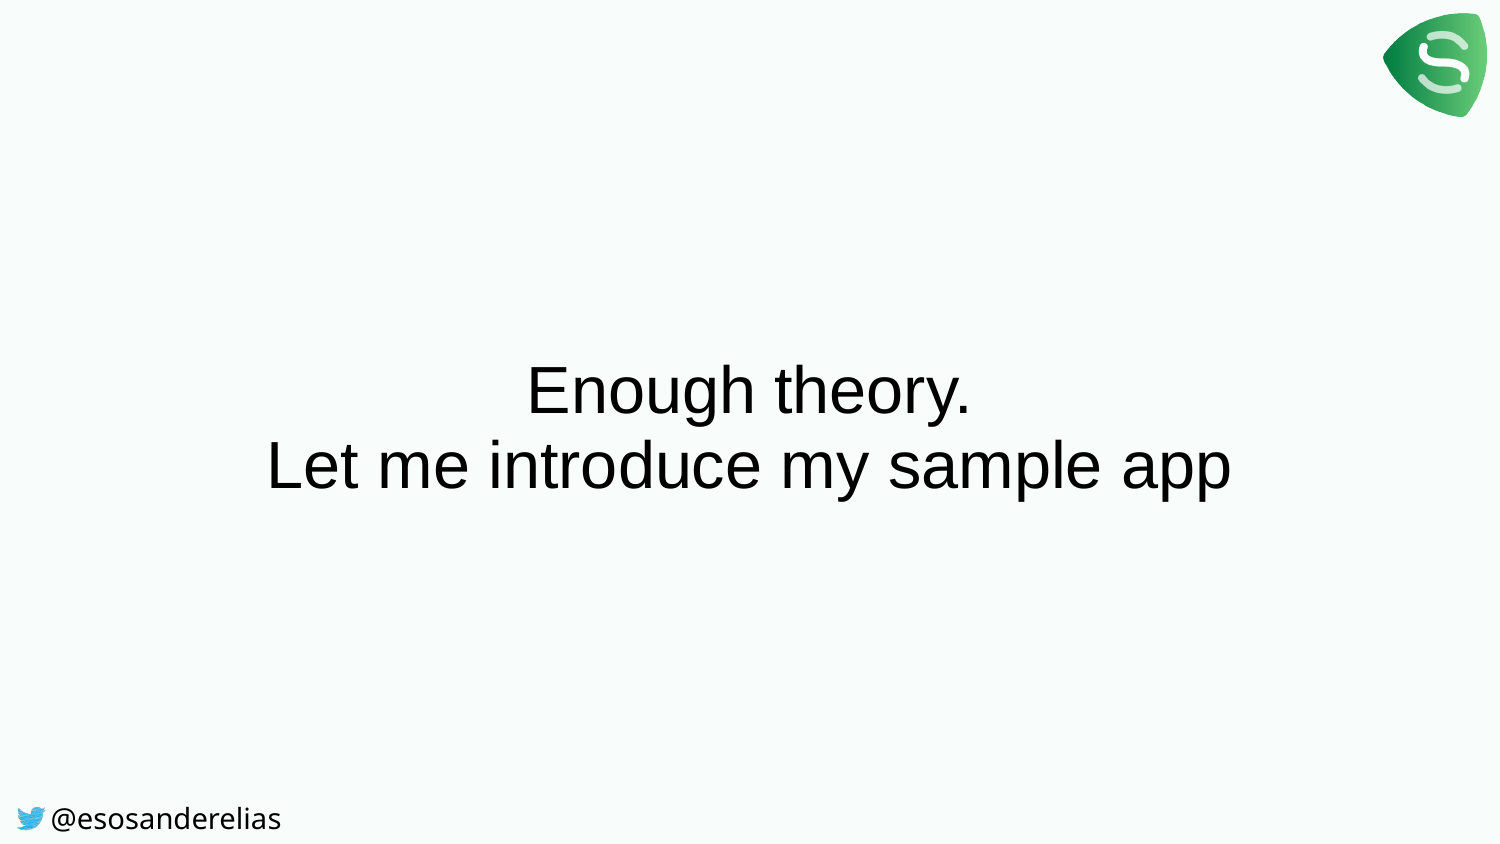

# Enough theory. Let me introduce my sample app